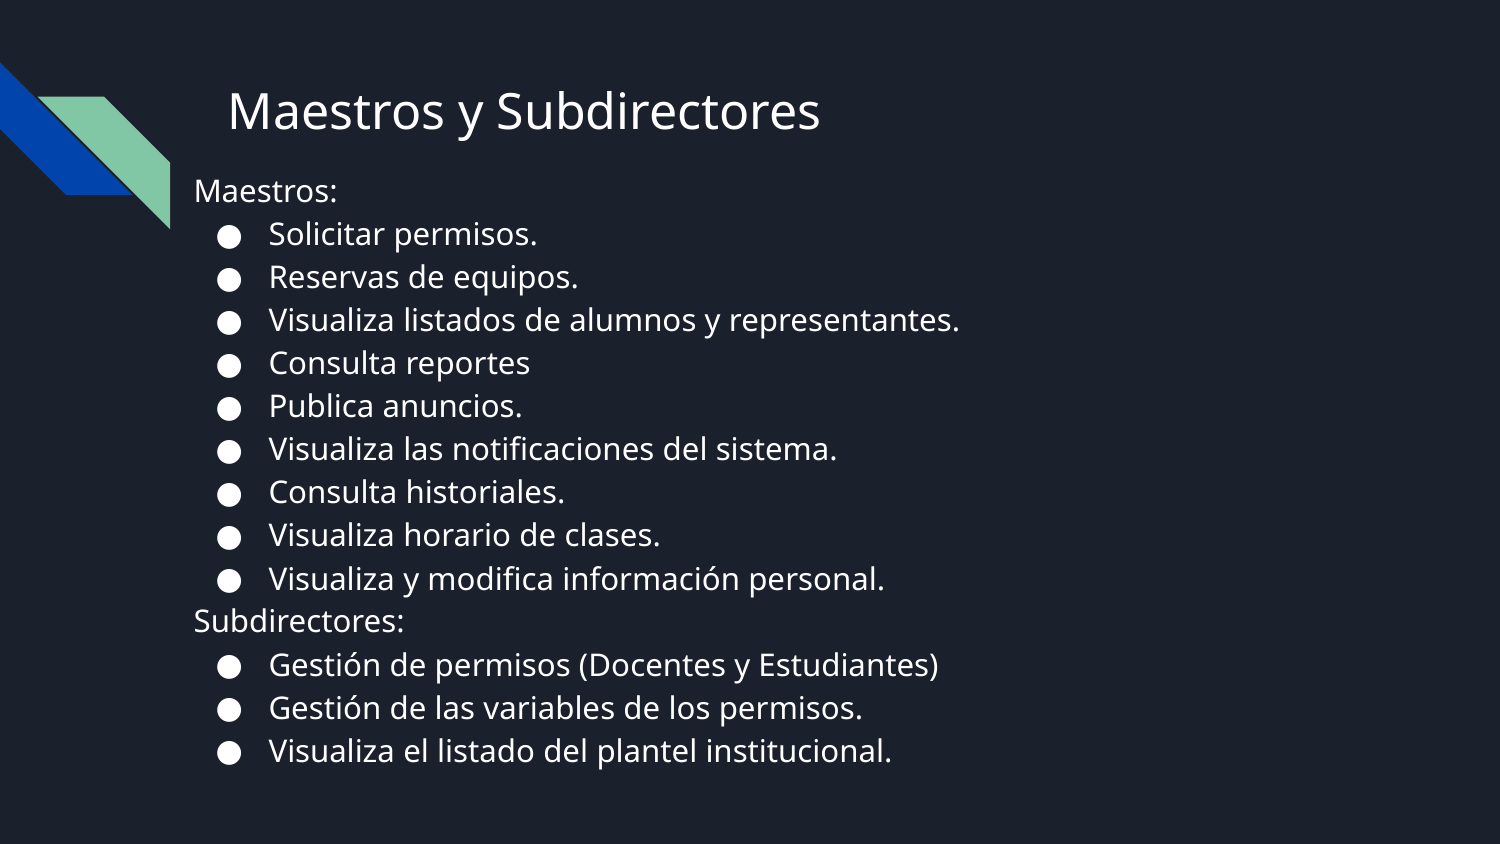

# Maestros y Subdirectores
Maestros:
Solicitar permisos.
Reservas de equipos.
Visualiza listados de alumnos y representantes.
Consulta reportes
Publica anuncios.
Visualiza las notificaciones del sistema.
Consulta historiales.
Visualiza horario de clases.
Visualiza y modifica información personal.
Subdirectores:
Gestión de permisos (Docentes y Estudiantes)
Gestión de las variables de los permisos.
Visualiza el listado del plantel institucional.